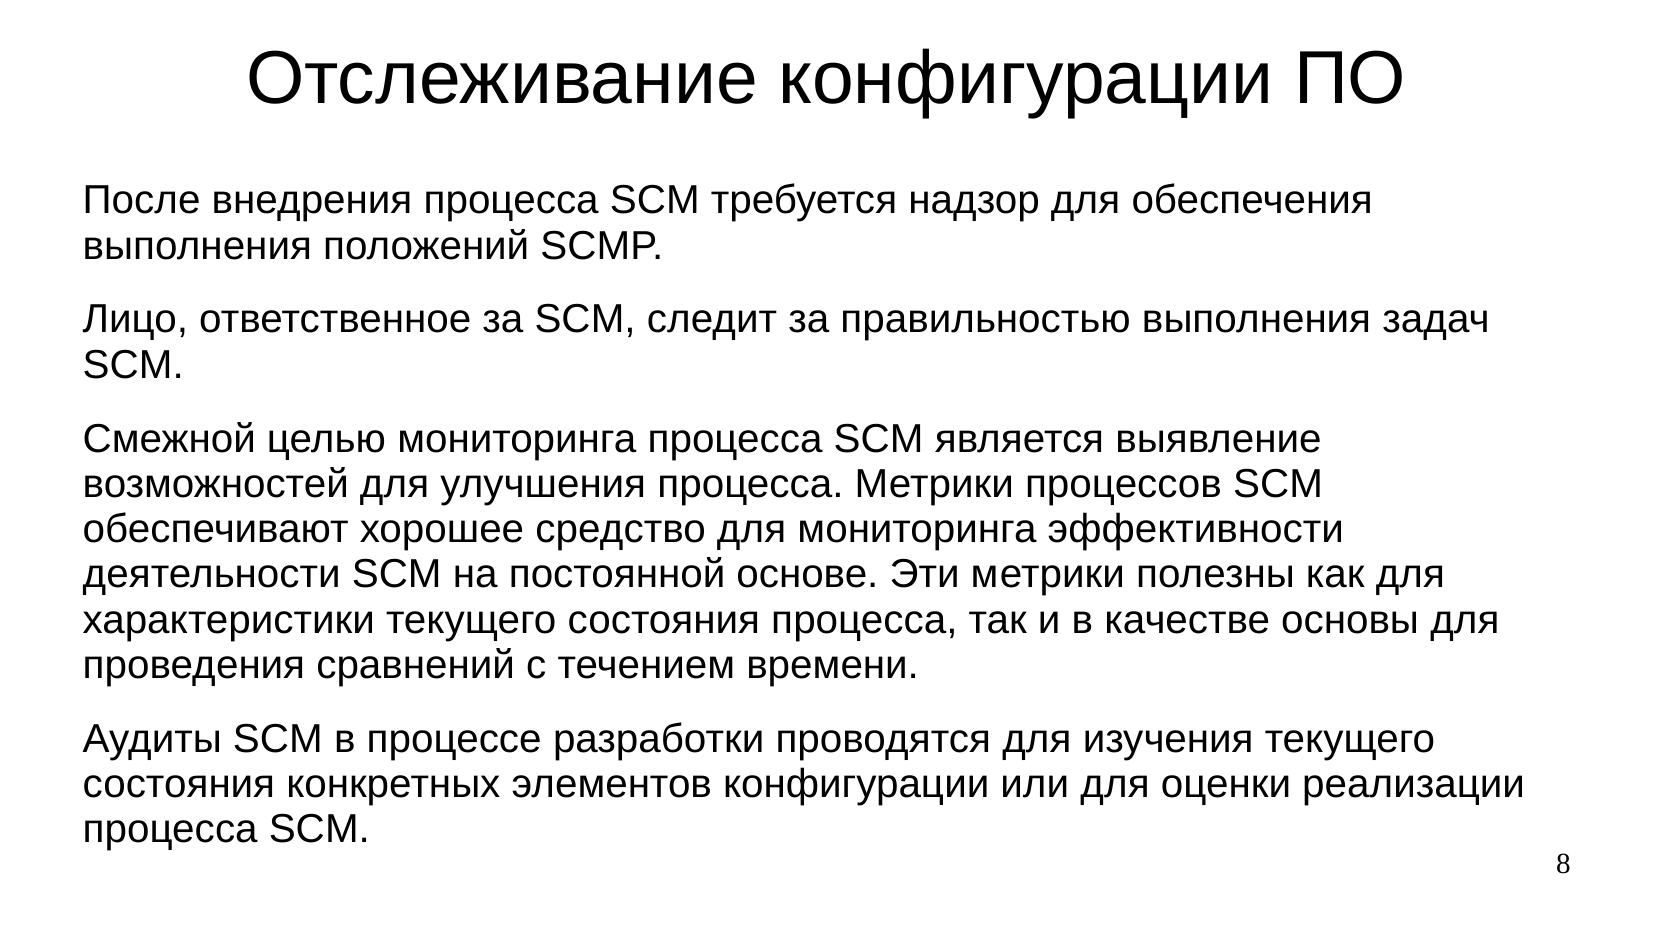

# Отслеживание конфигурации ПО
После внедрения процесса SCM требуется надзор для обеспечения выполнения положений SCMP.
Лицо, ответственное за SCM, следит за правильностью выполнения задач SCM.
Смежной целью мониторинга процесса SCM является выявление возможностей для улучшения процесса. Метрики процессов SCM обеспечивают хорошее средство для мониторинга эффективности деятельности SCM на постоянной основе. Эти метрики полезны как для характеристики текущего состояния процесса, так и в качестве основы для проведения сравнений с течением времени.
Аудиты SCM в процессе разработки проводятся для изучения текущего состояния конкретных элементов конфигурации или для оценки реализации процесса SCM.
8